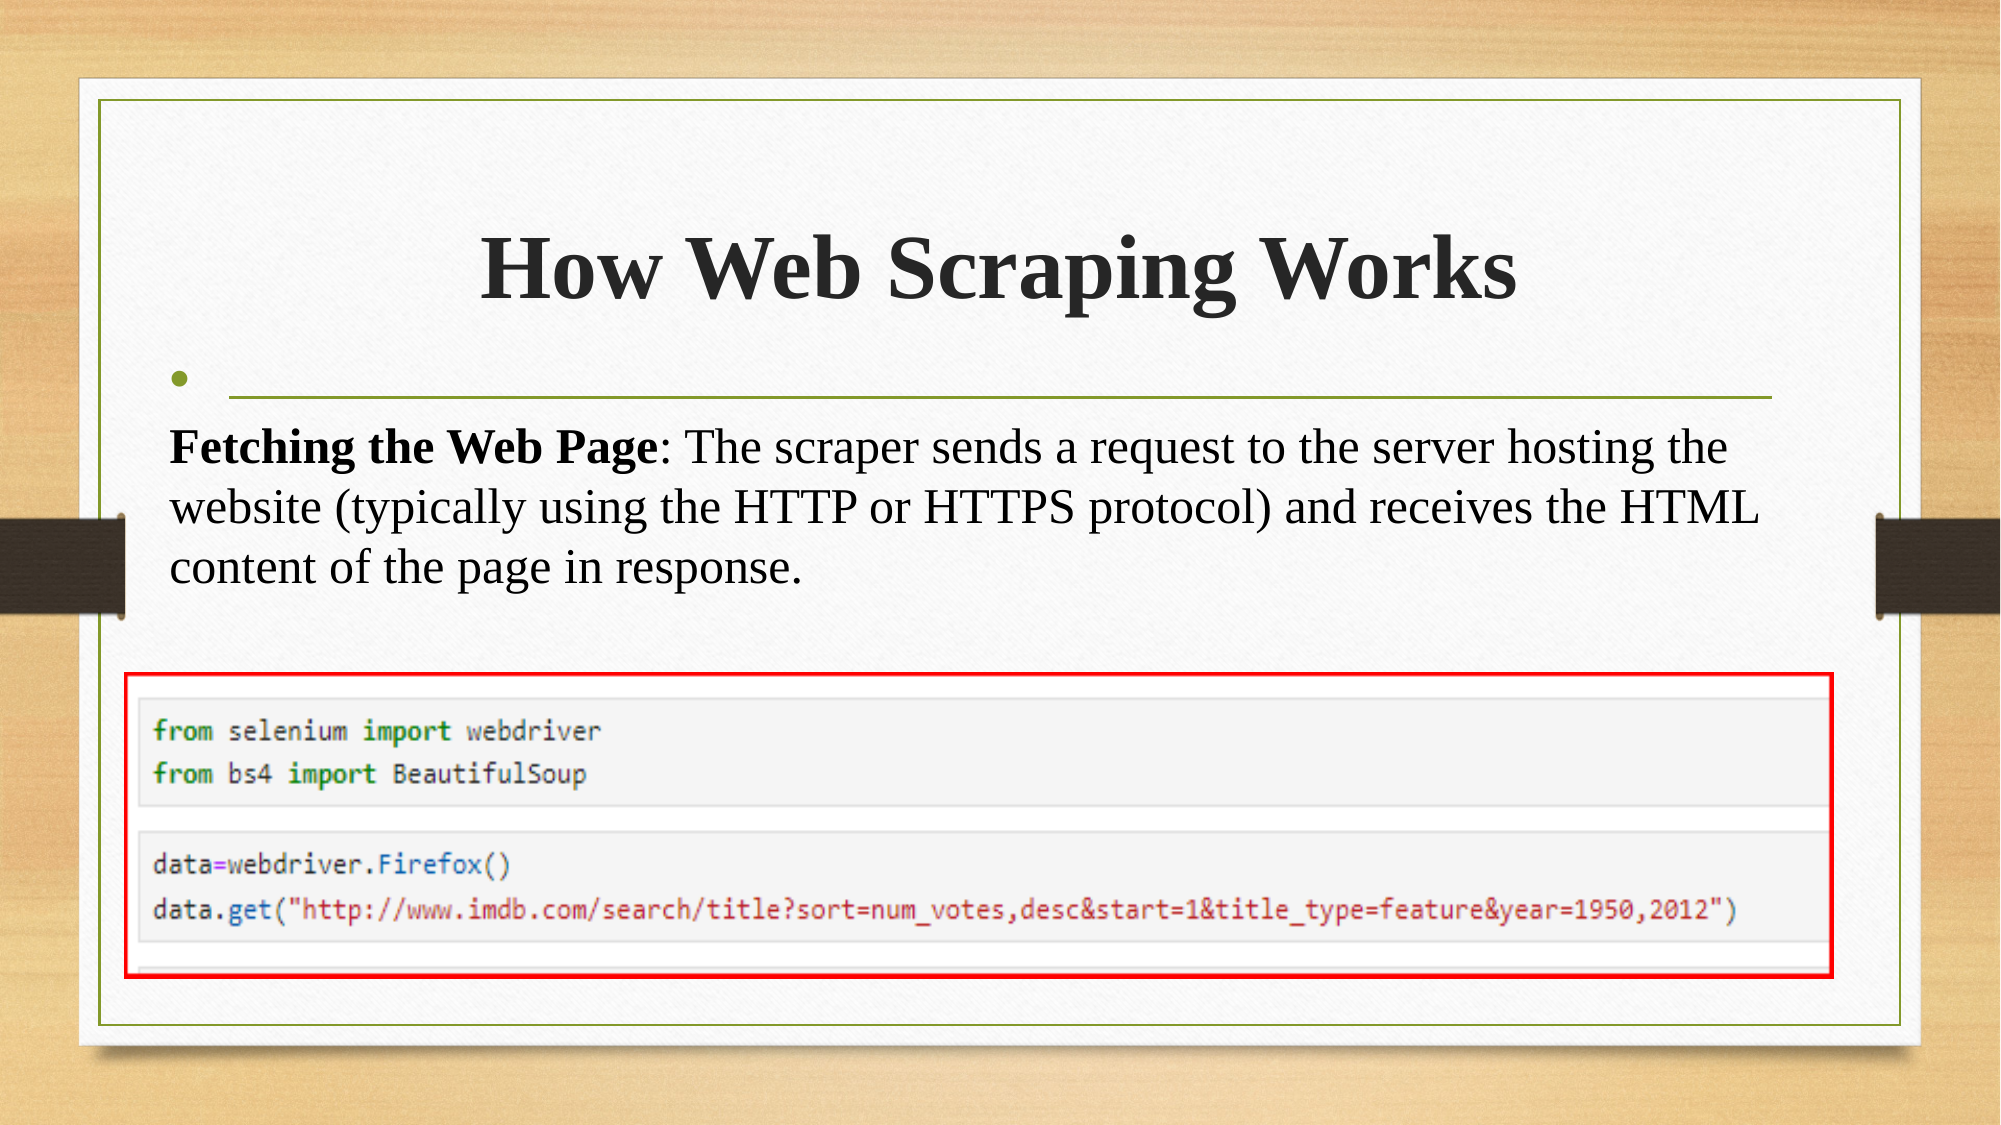

# How Web Scraping Works
Fetching the Web Page: The scraper sends a request to the server hosting the website (typically using the HTTP or HTTPS protocol) and receives the HTML content of the page in response.